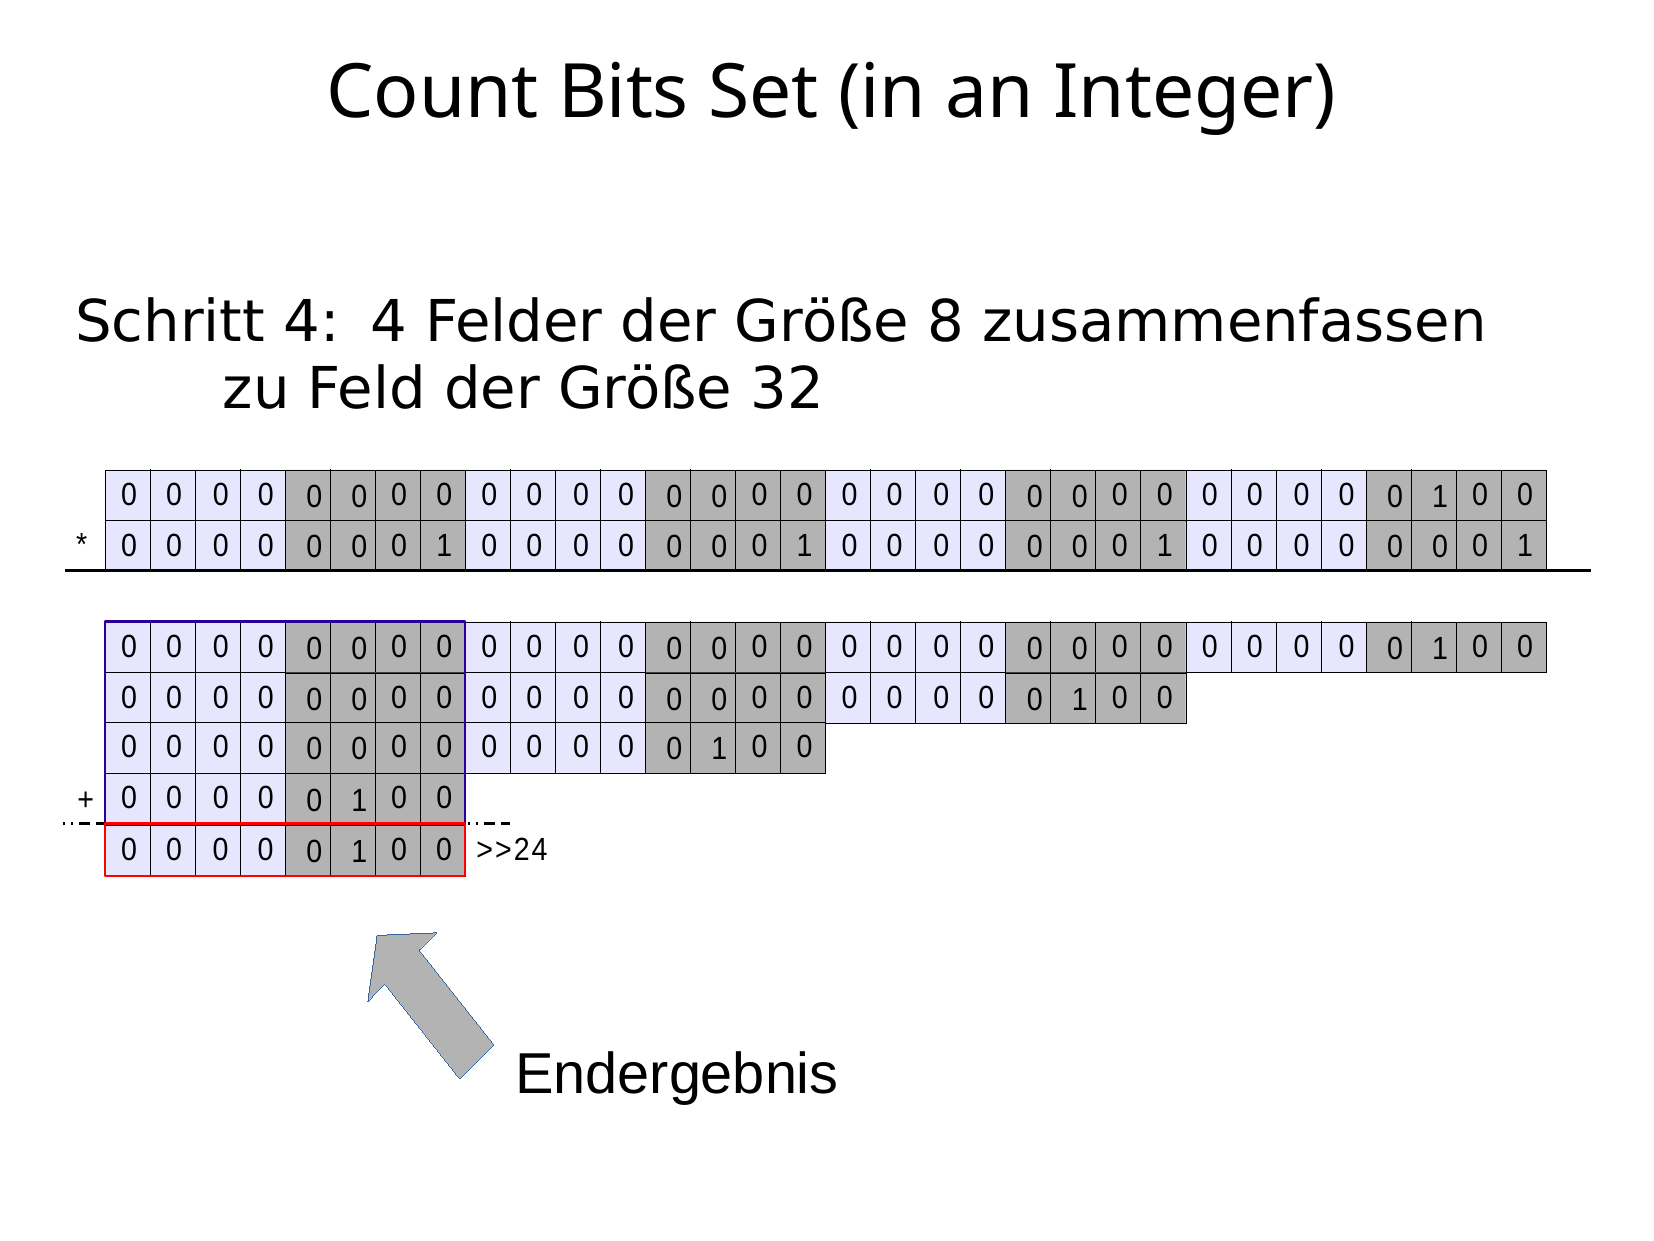

Count Bits Set (in an Integer)
Schritt 4:	4 Felder der Größe 8 zusammenfassen
		zu Feld der Größe 32
Endergebnis